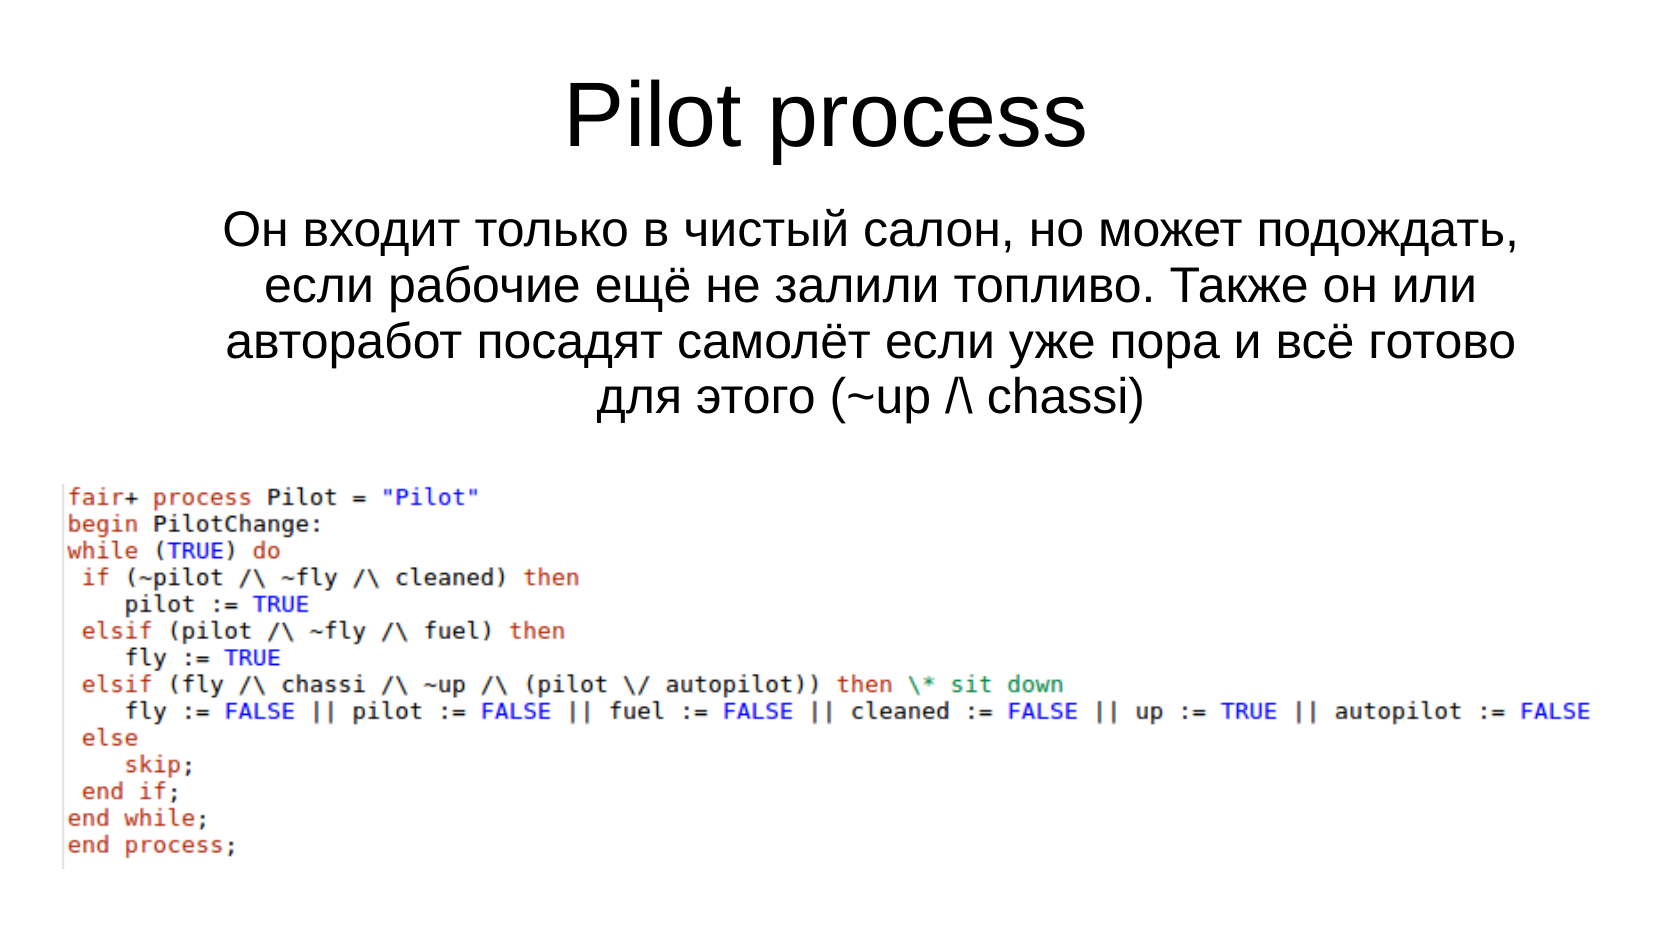

# Pilot process
Он входит только в чистый салон, но может подождать, если рабочие ещё не залили топливо. Также он или авторабот посадят самолёт если уже пора и всё готово для этого (~up /\ chassi)